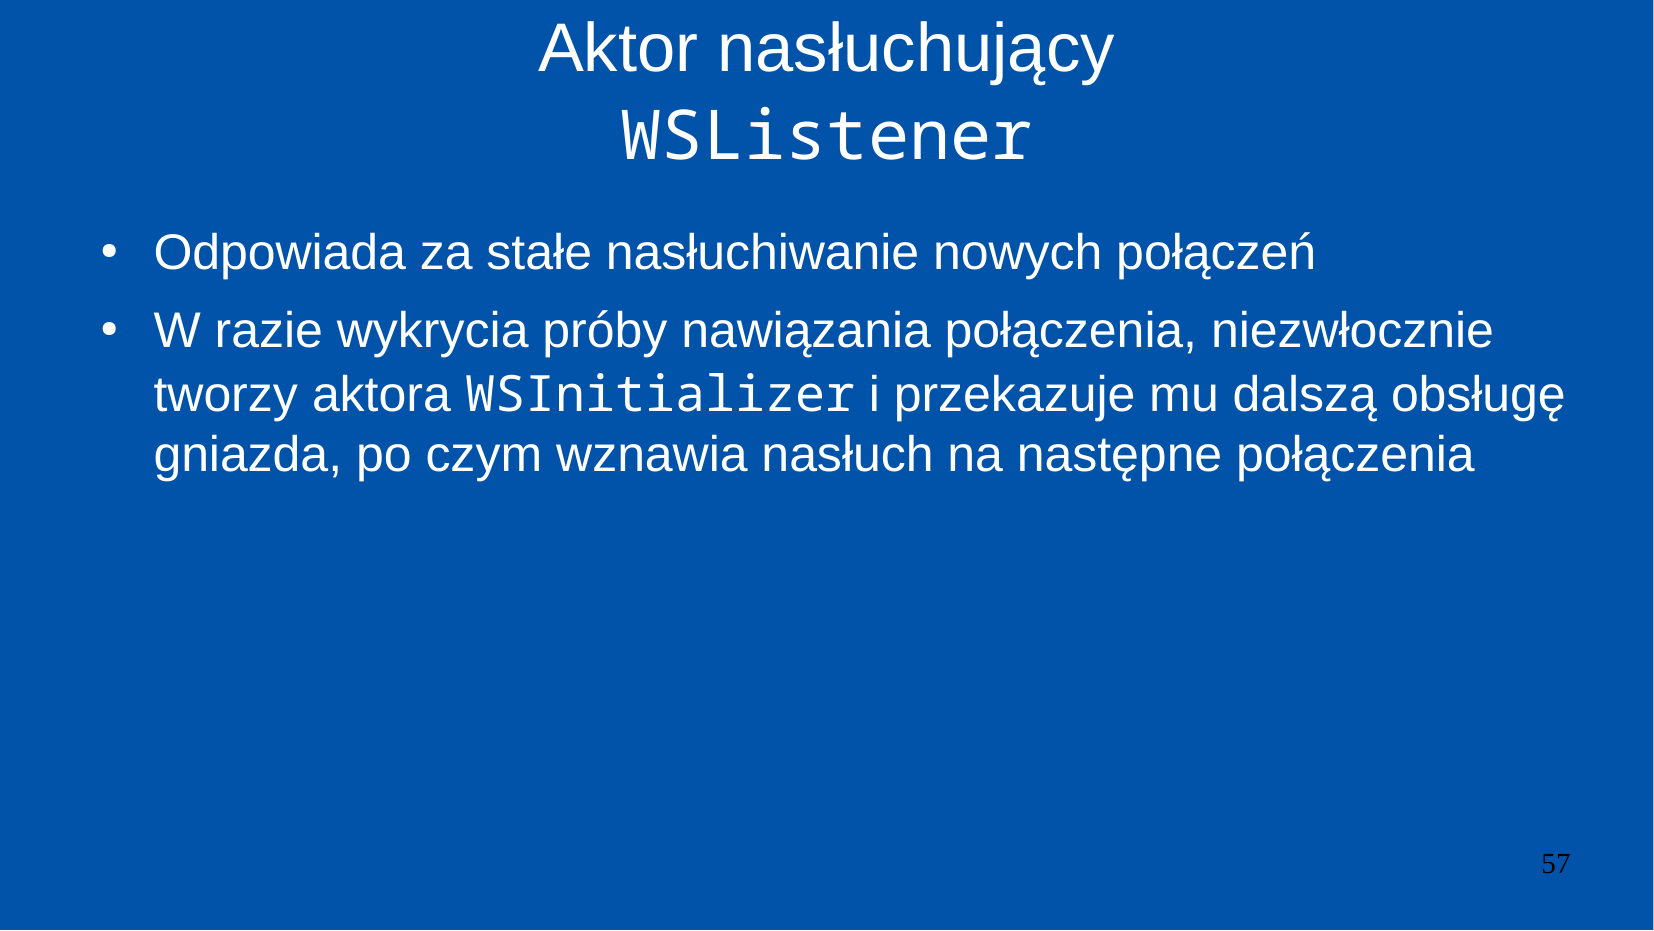

# Aktor nasłuchujący WSListener
Odpowiada za stałe nasłuchiwanie nowych połączeń
W razie wykrycia próby nawiązania połączenia, niezwłocznie tworzy aktora WSInitializer i przekazuje mu dalszą obsługę gniazda, po czym wznawia nasłuch na następne połączenia
57